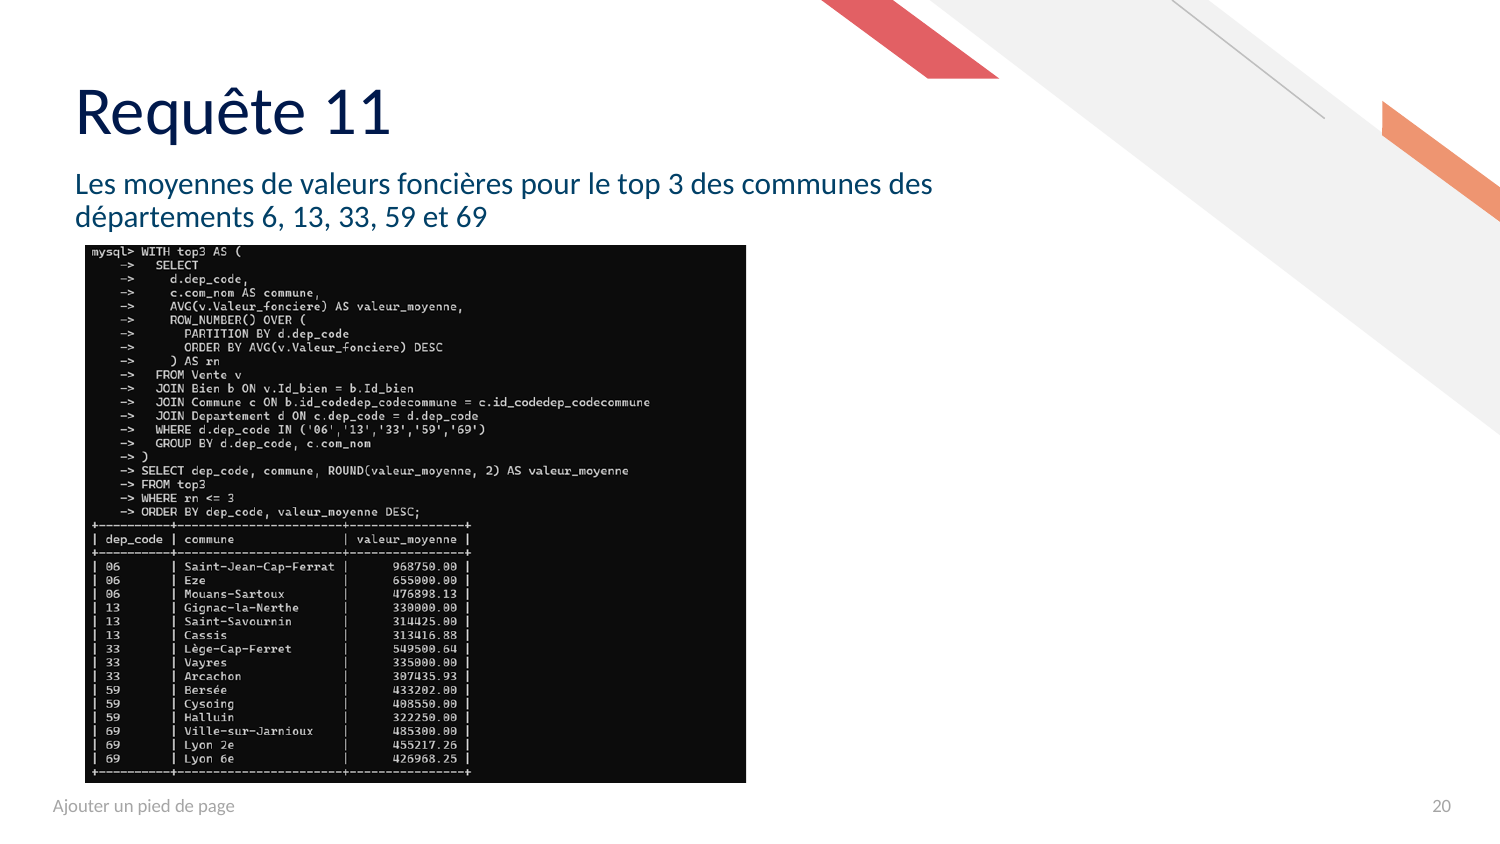

# Requête 11
Les moyennes de valeurs foncières pour le top 3 des communes des
départements 6, 13, 33, 59 et 69
Ajouter un pied de page